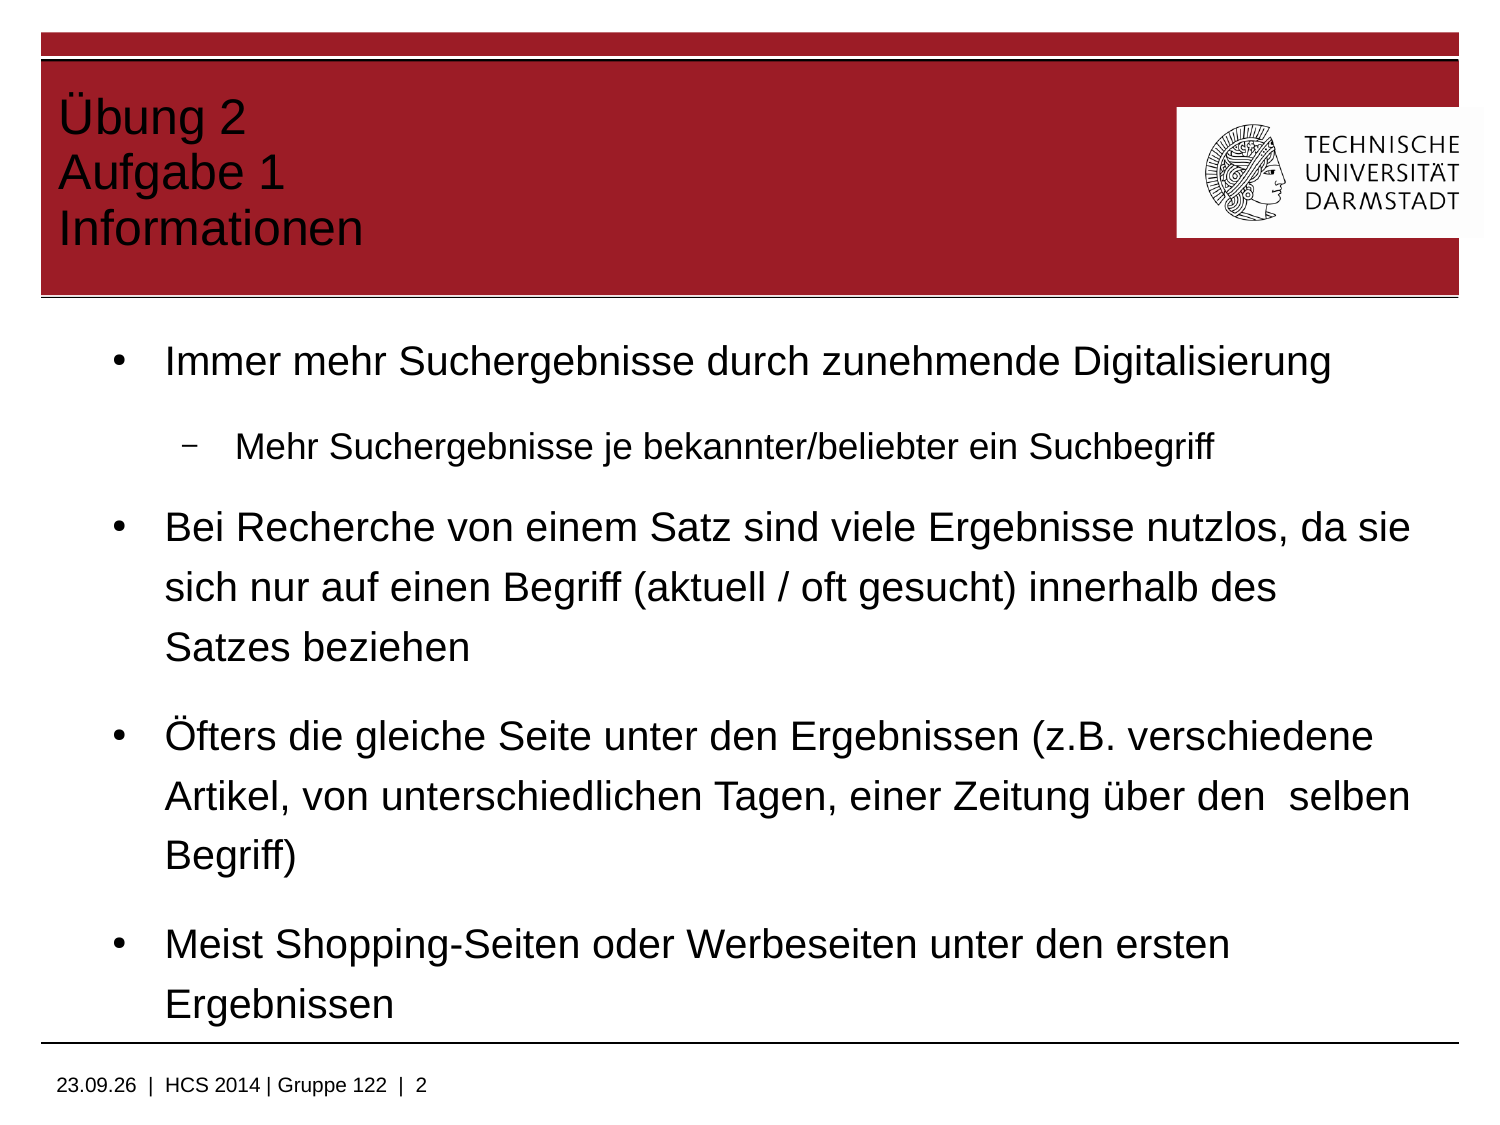

# Übung 2 Aufgabe 1 Informationen
Immer mehr Suchergebnisse durch zunehmende Digitalisierung
Mehr Suchergebnisse je bekannter/beliebter ein Suchbegriff
Bei Recherche von einem Satz sind viele Ergebnisse nutzlos, da sie sich nur auf einen Begriff (aktuell / oft gesucht) innerhalb des Satzes beziehen
Öfters die gleiche Seite unter den Ergebnissen (z.B. verschiedene Artikel, von unterschiedlichen Tagen, einer Zeitung über den selben Begriff)
Meist Shopping-Seiten oder Werbeseiten unter den ersten Ergebnissen